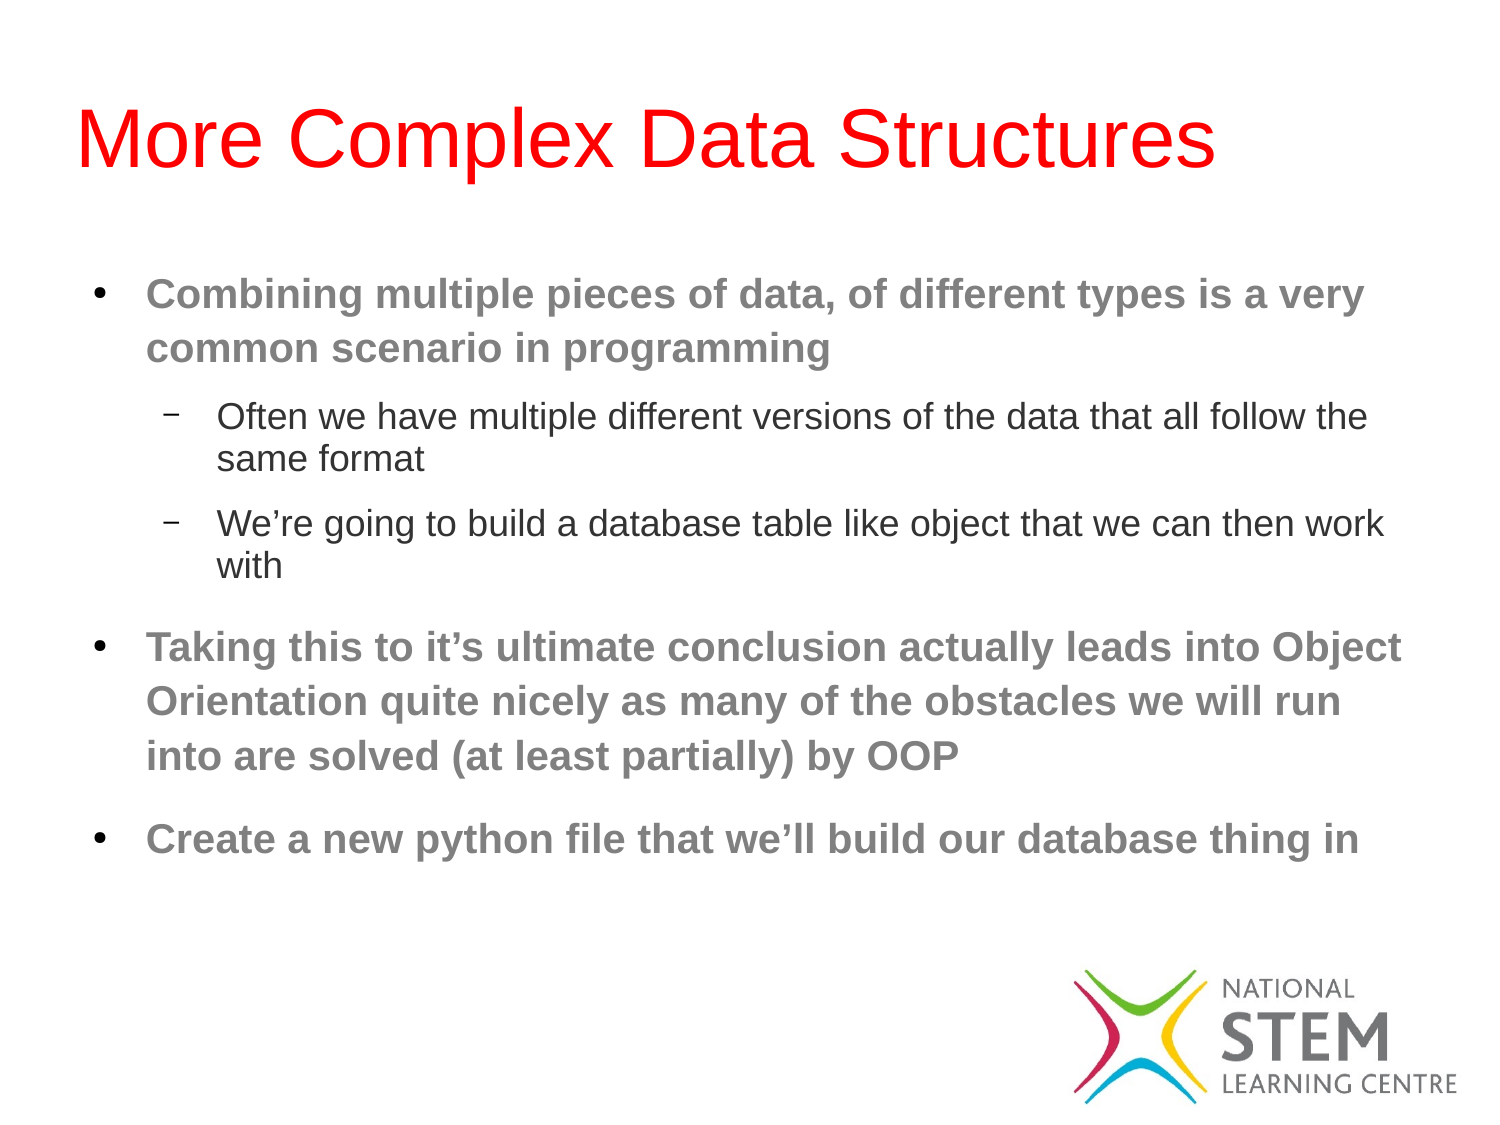

# More Complex Data Structures
Combining multiple pieces of data, of different types is a very common scenario in programming
Often we have multiple different versions of the data that all follow the same format
We’re going to build a database table like object that we can then work with
Taking this to it’s ultimate conclusion actually leads into Object Orientation quite nicely as many of the obstacles we will run into are solved (at least partially) by OOP
Create a new python file that we’ll build our database thing in